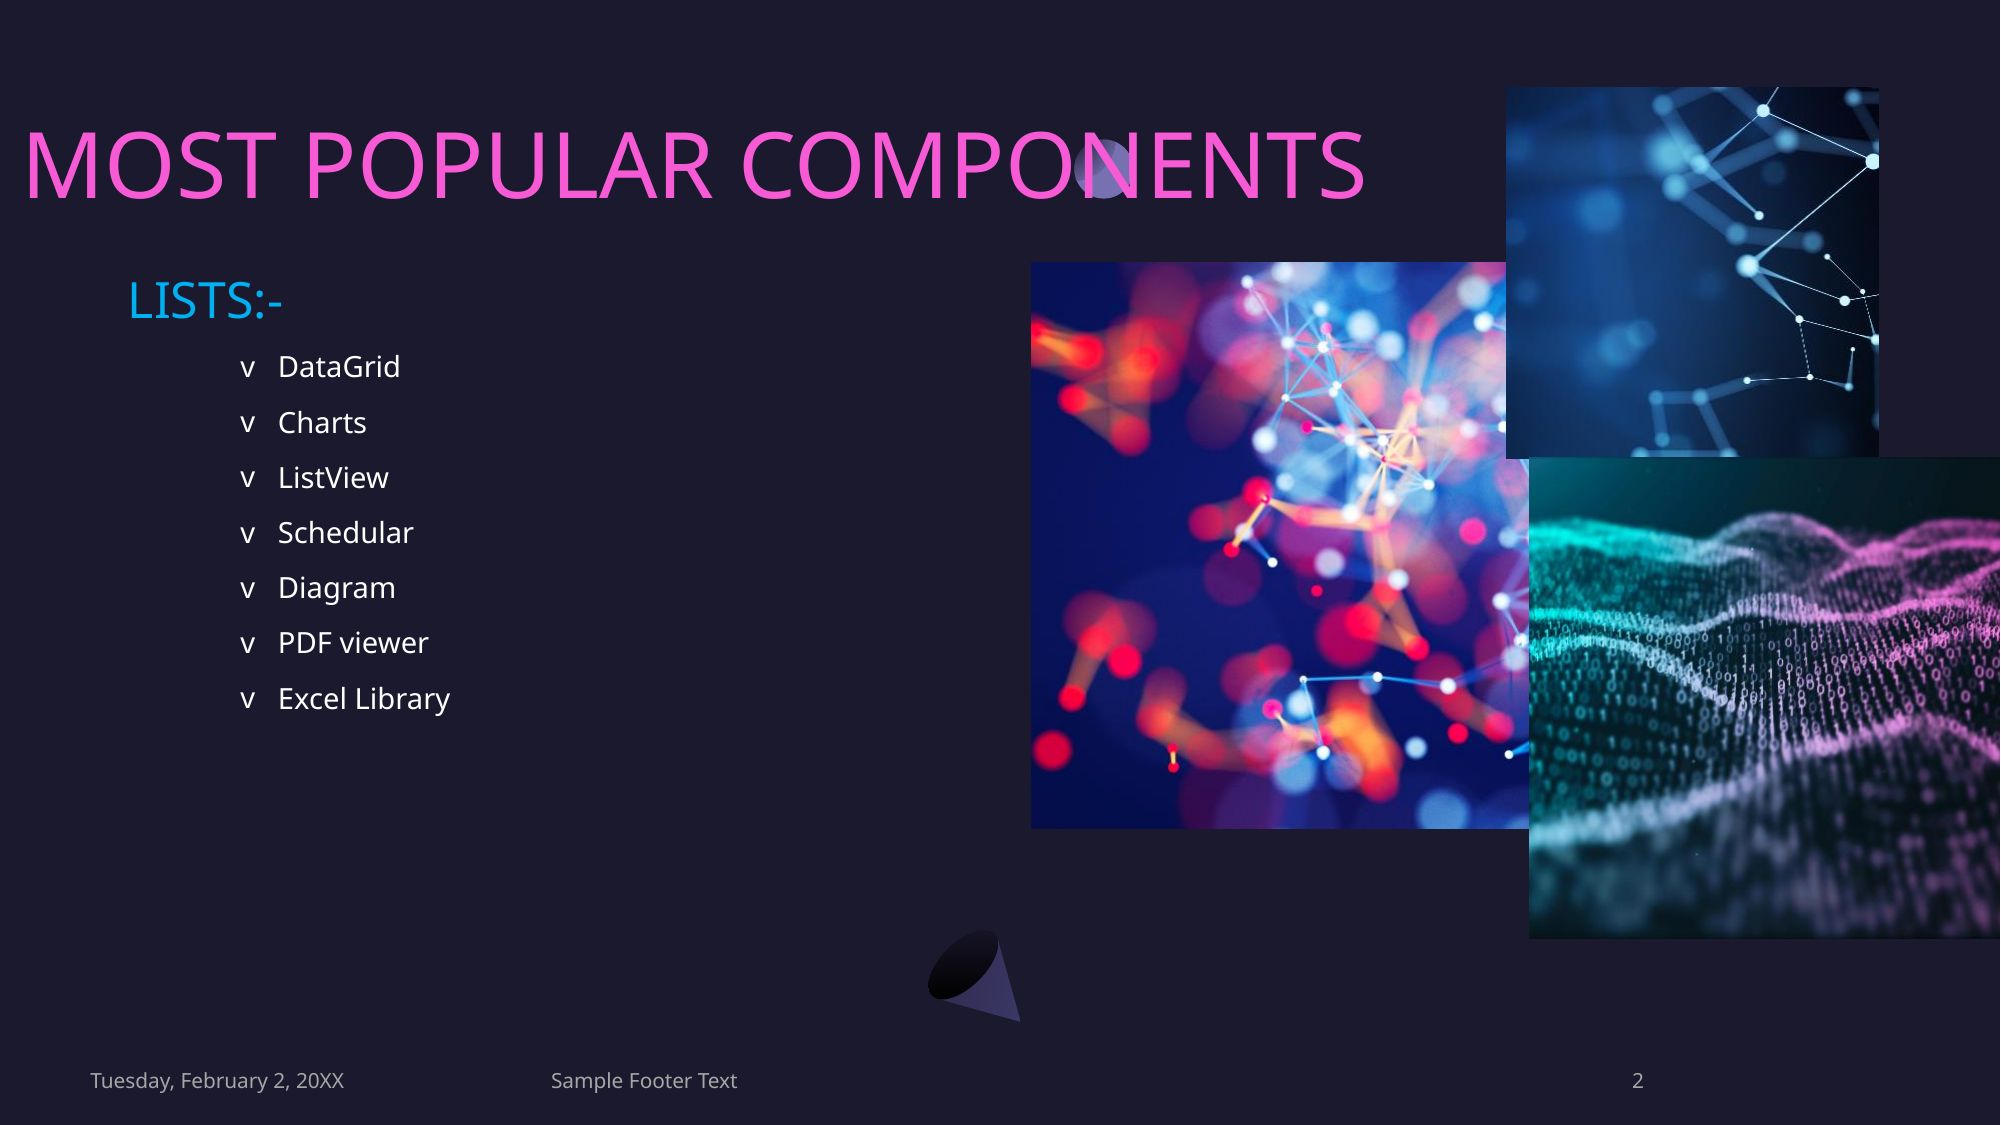

# MOST POPULAR COMPONENTS
LISTS:-
DataGrid
Charts
ListView
Schedular
Diagram
PDF viewer
Excel Library
Tuesday, February 2, 20XX
Sample Footer Text